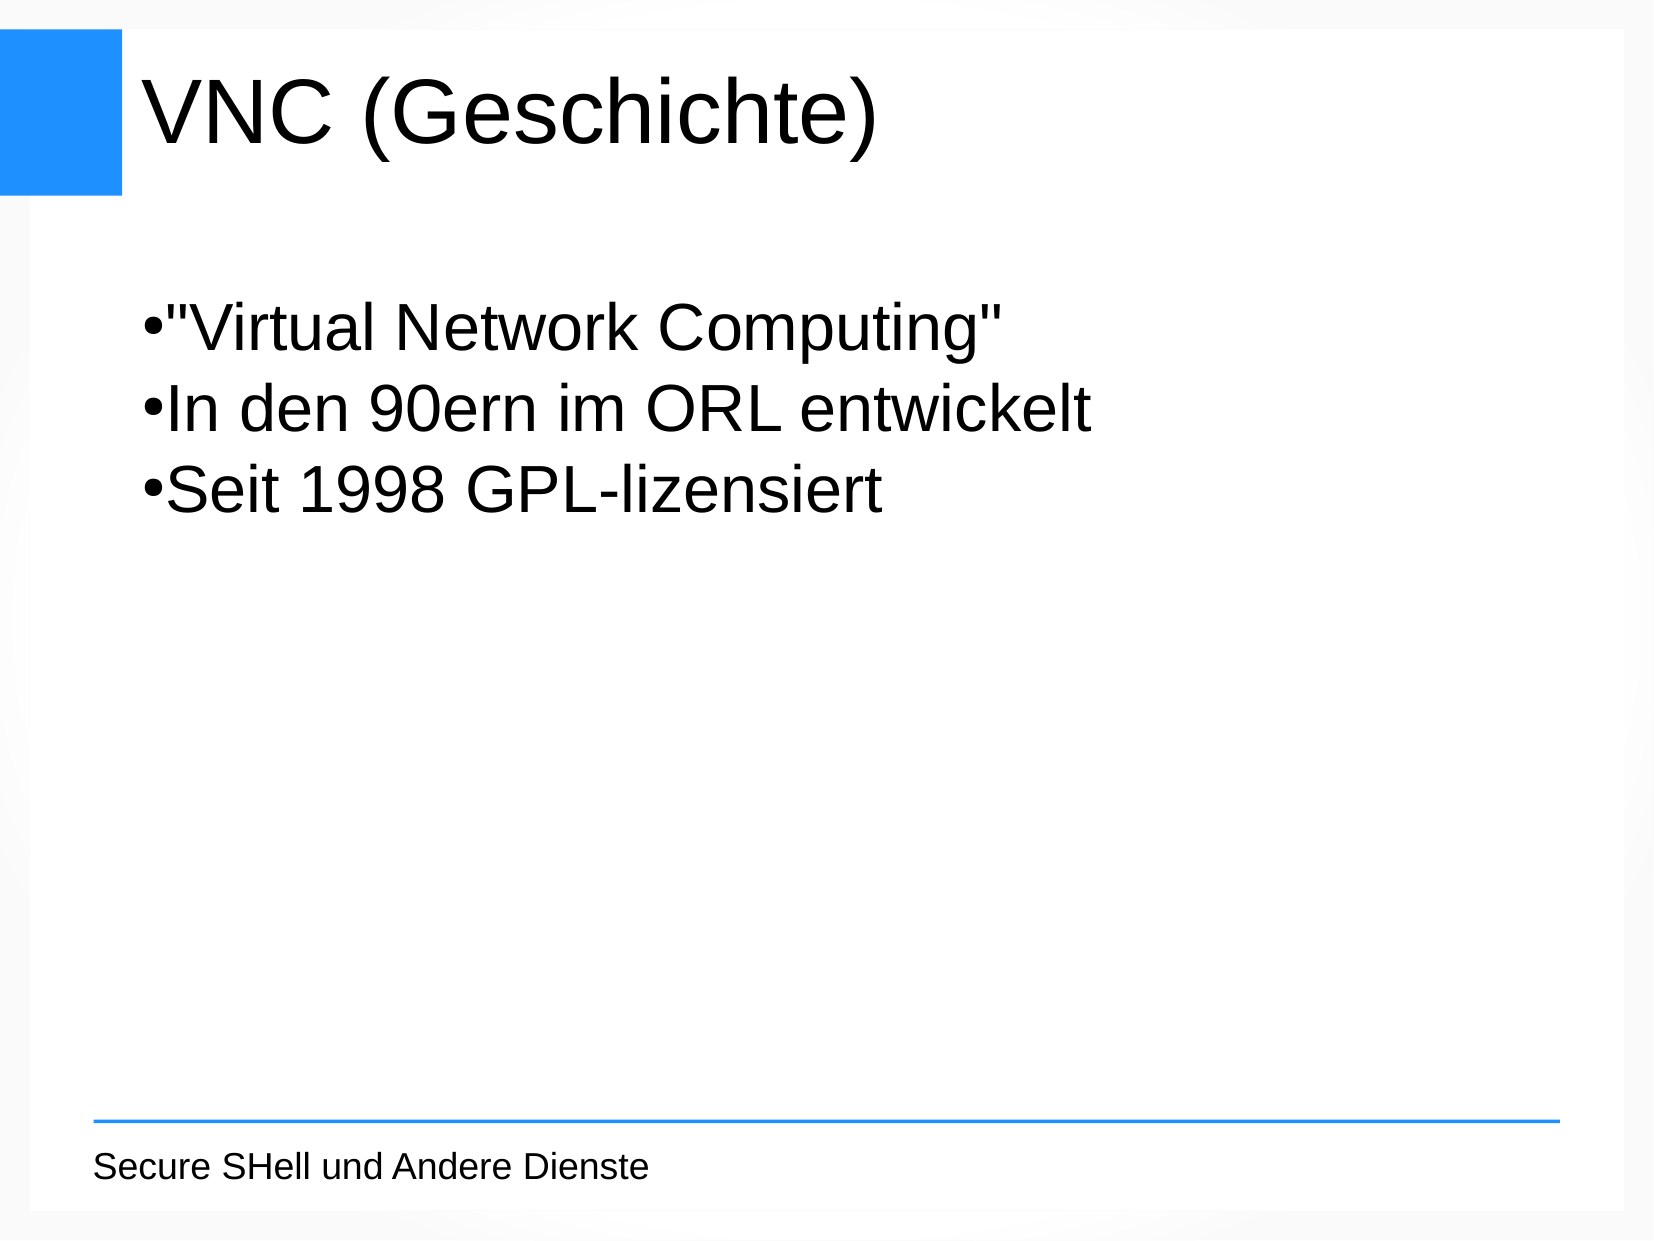

# VNC (Geschichte)
"Virtual Network Computing"
In den 90ern im ORL entwickelt
Seit 1998 GPL-lizensiert
Secure SHell und Andere Dienste